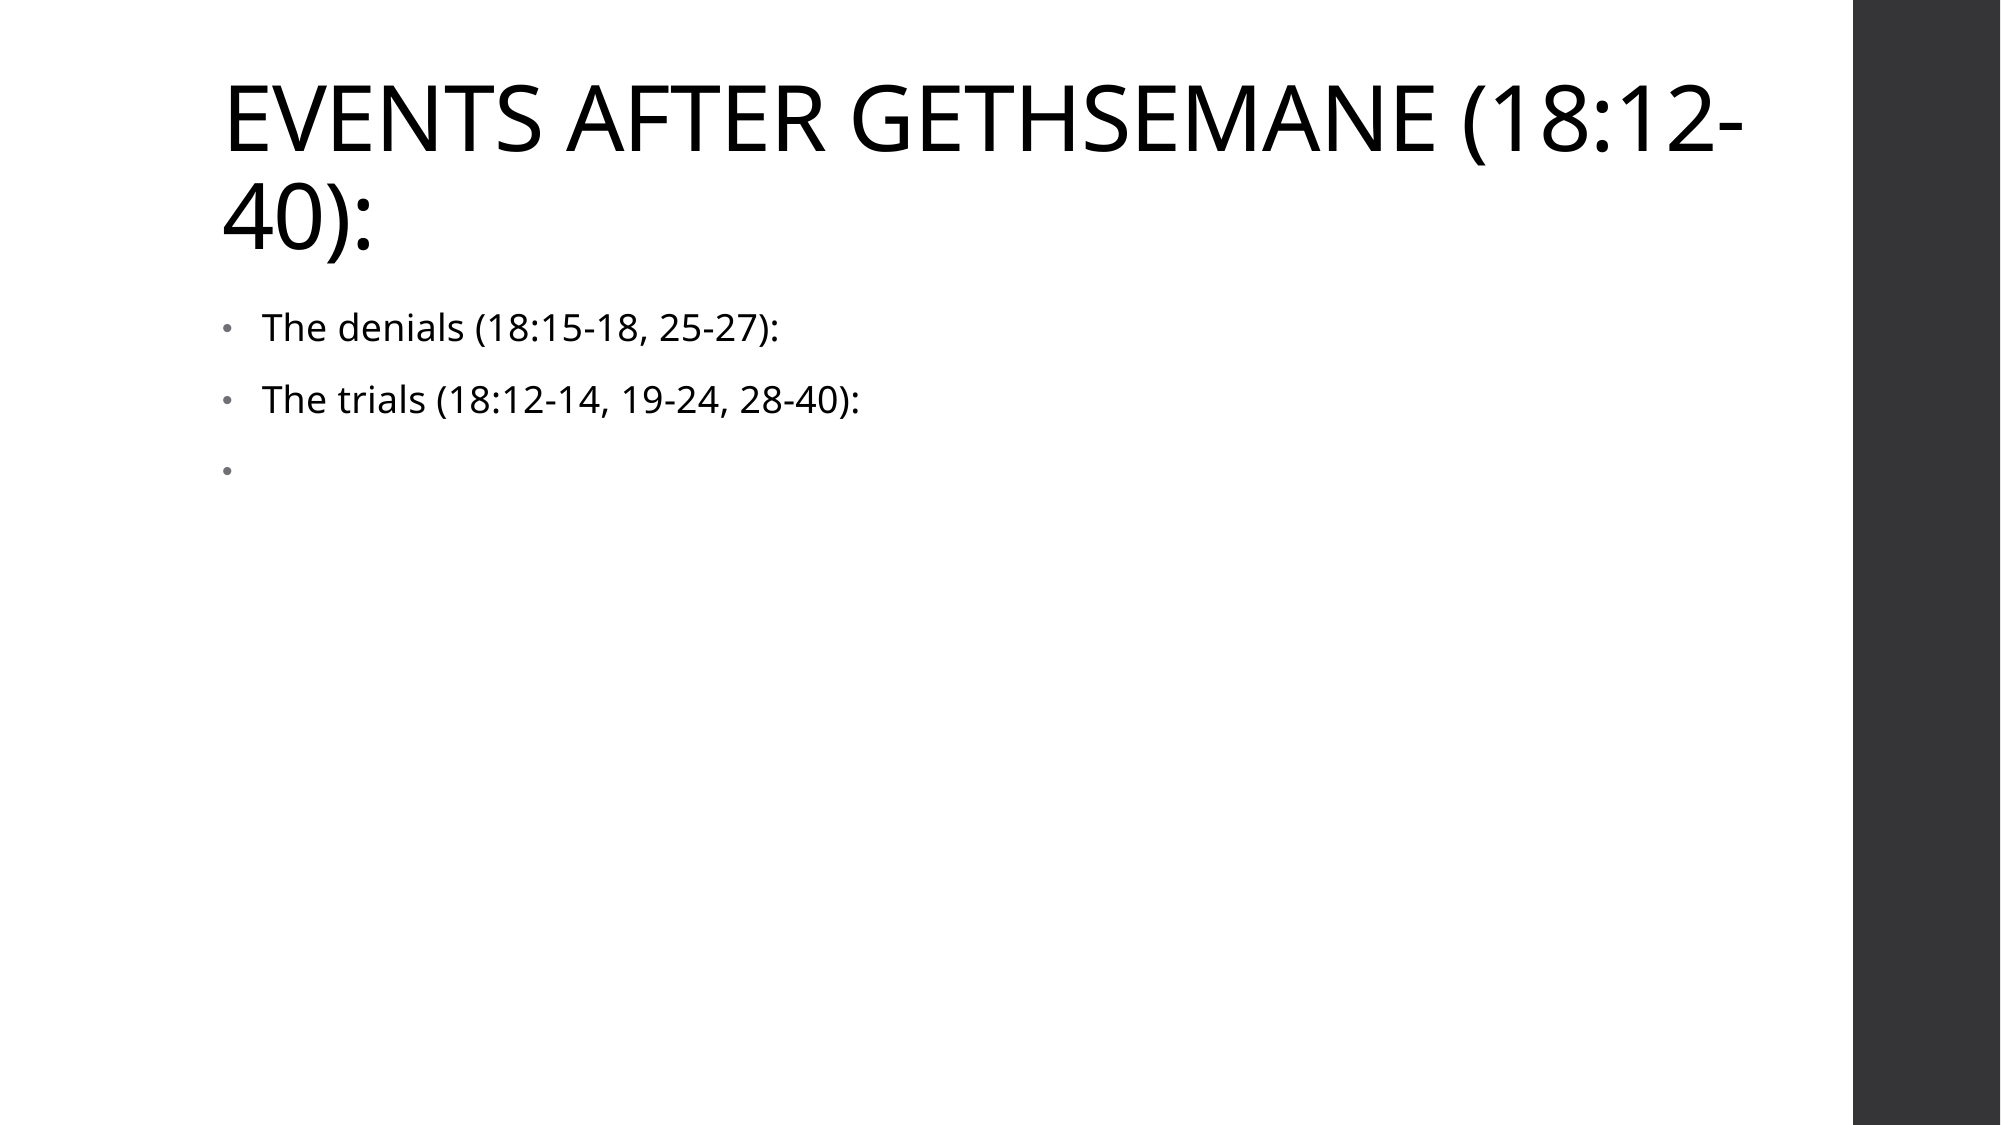

# EVENTS AFTER GETHSEMANE (18:12-40):
 The denials (18:15-18, 25-27):
 The trials (18:12-14, 19-24, 28-40):